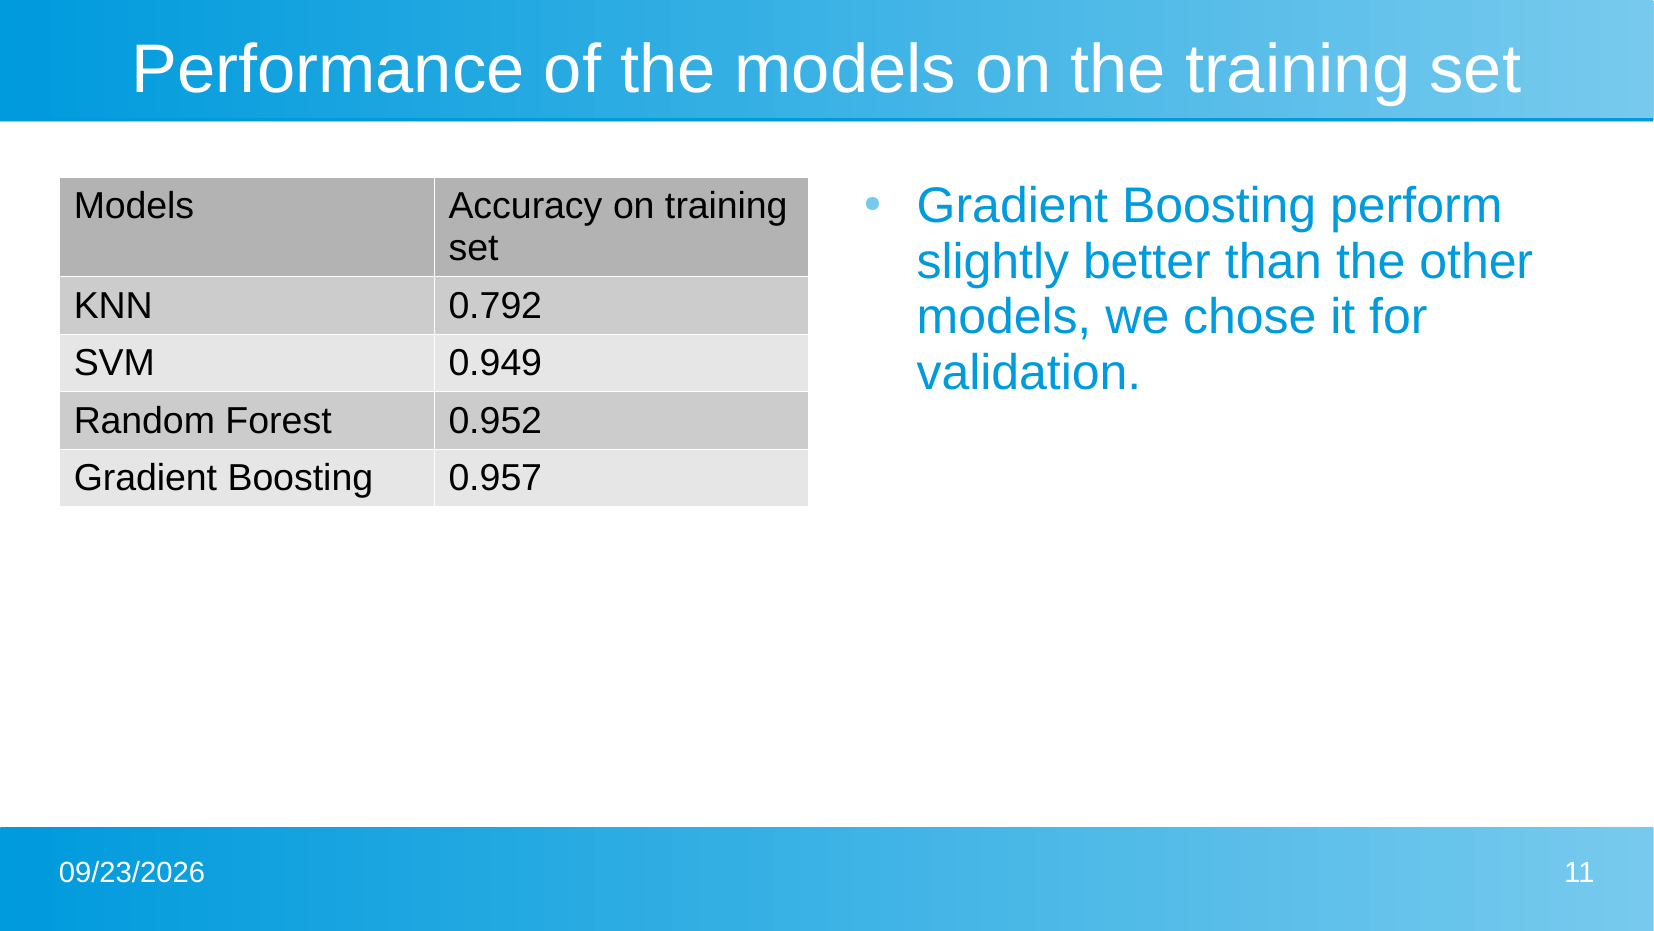

# Performance of the models on the training set
| Models | Accuracy on training set |
| --- | --- |
| KNN | 0.792 |
| SVM | 0.949 |
| Random Forest | 0.952 |
| Gradient Boosting | 0.957 |
Gradient Boosting perform slightly better than the other models, we chose it for validation.
11